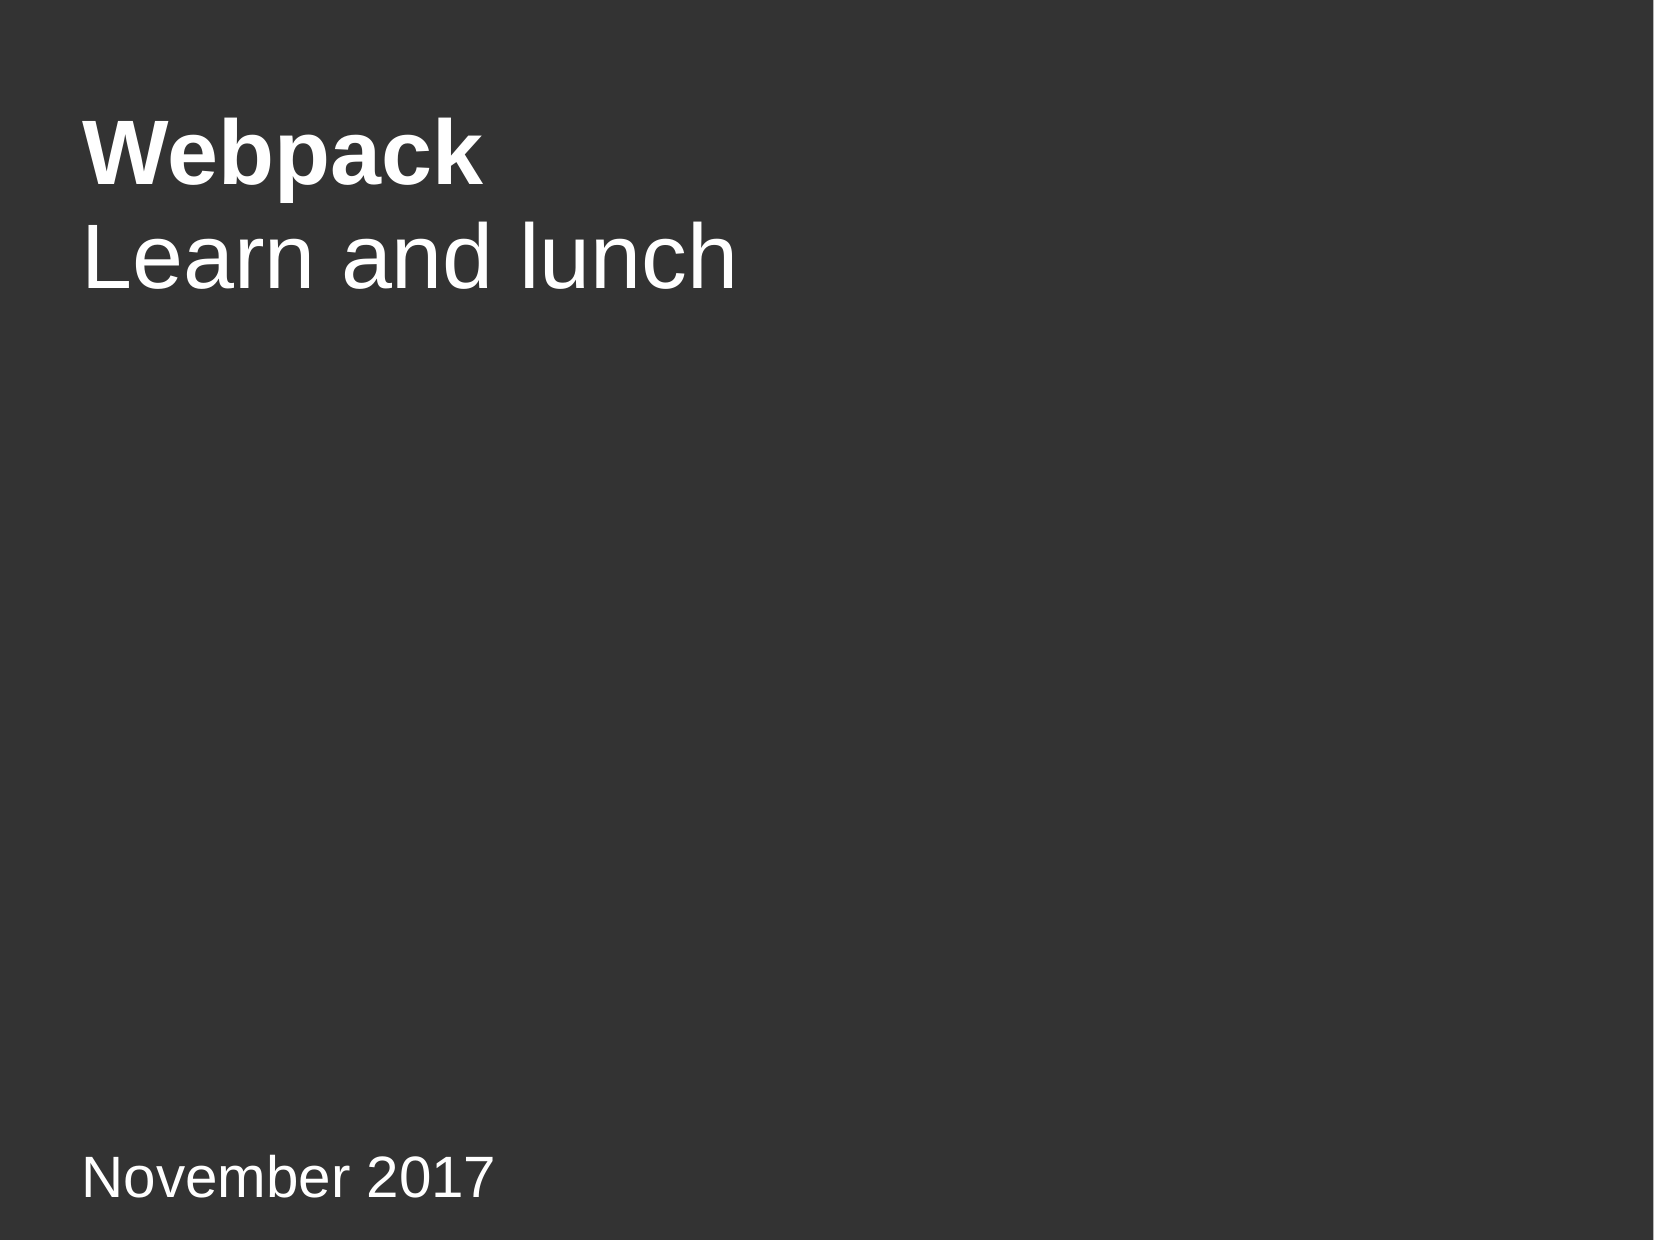

# Webpack
Learn and lunch
November 2017